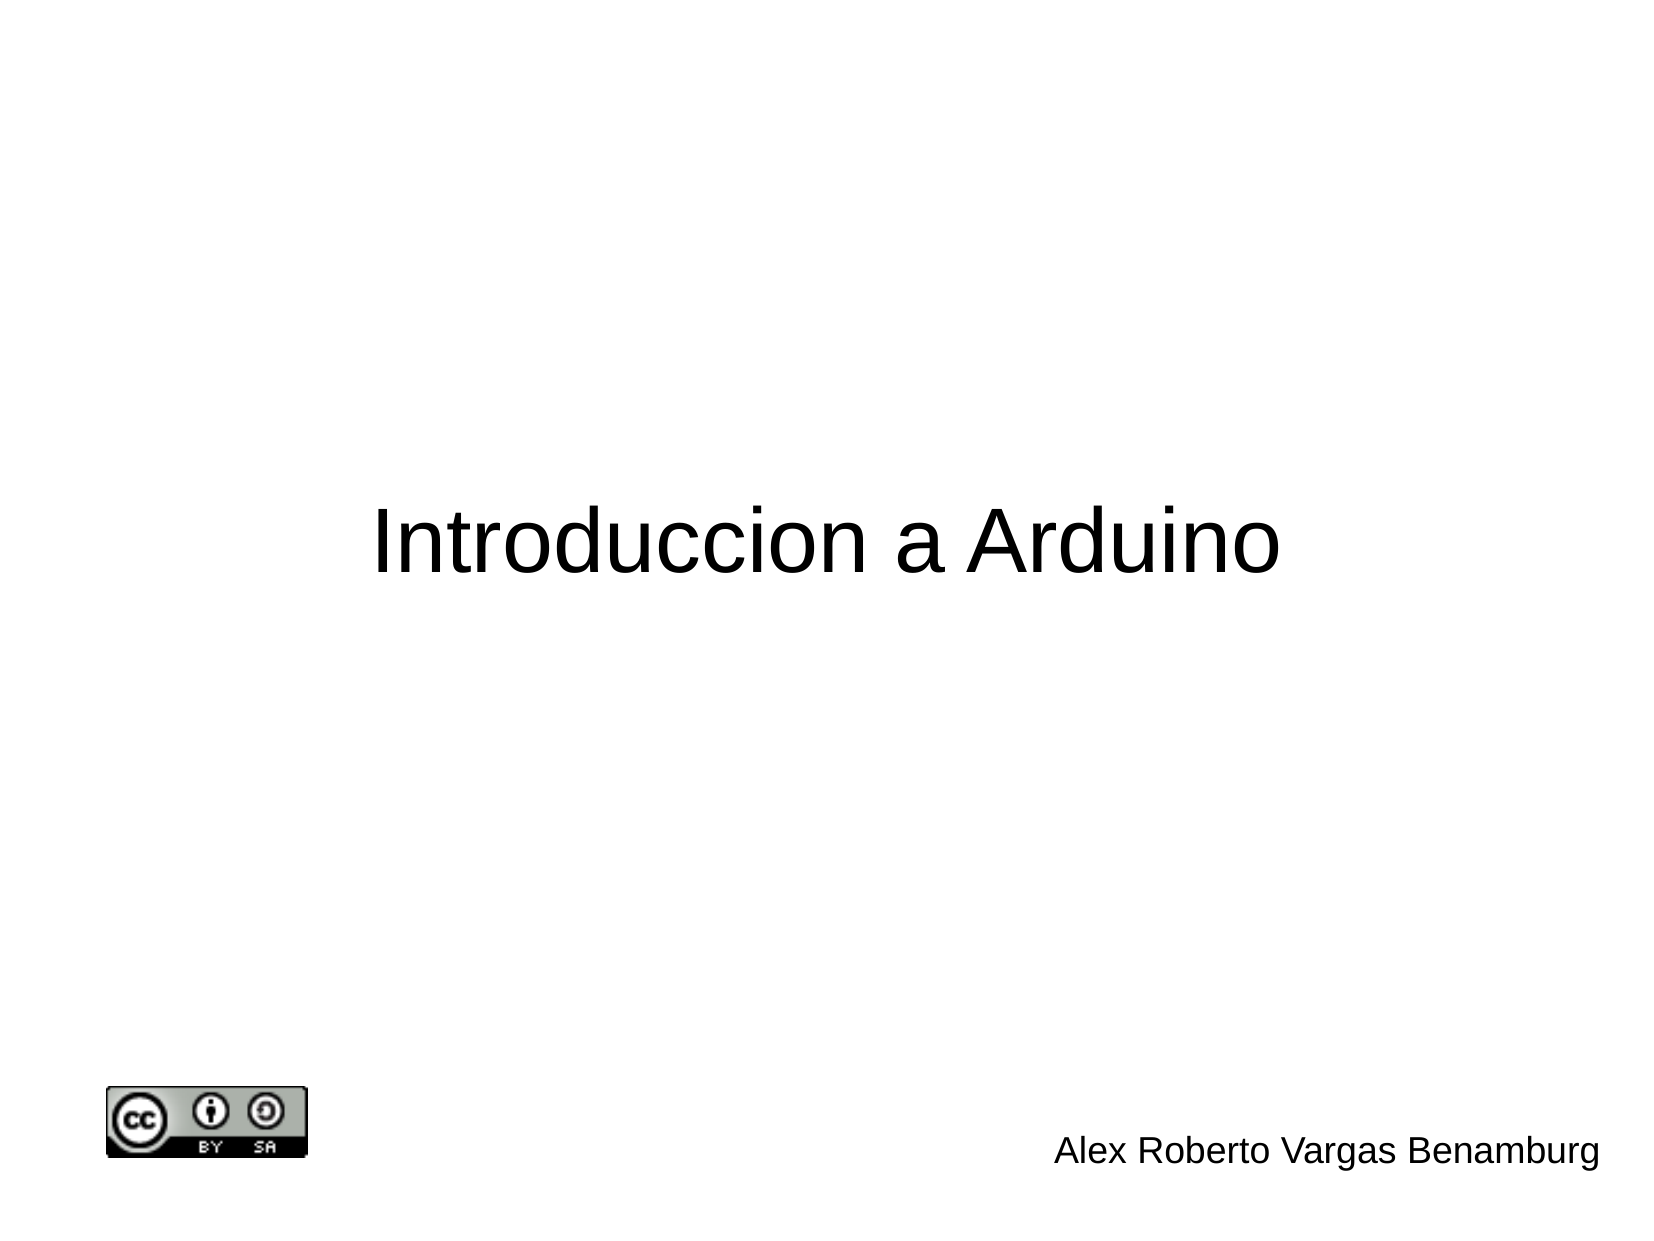

# Introduccion a Arduino
Alex Roberto Vargas Benamburg